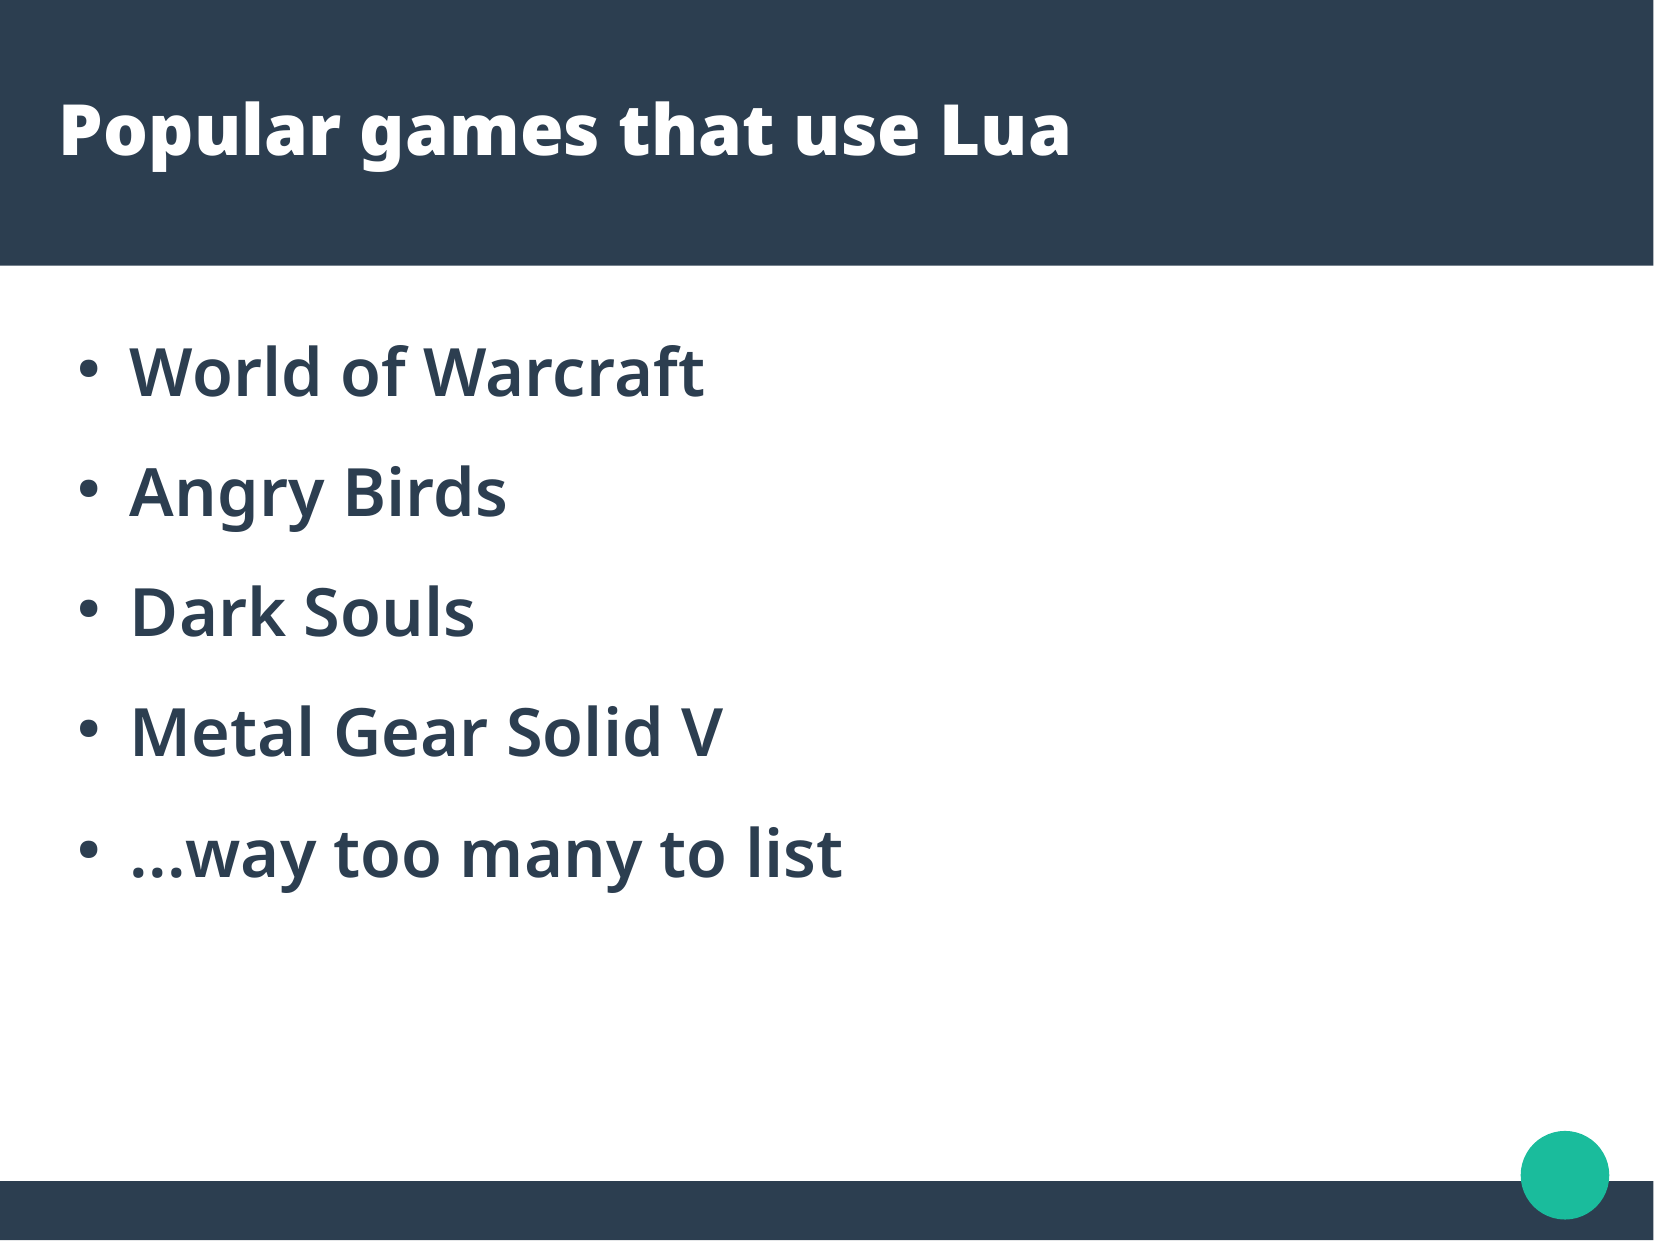

# Popular games that use Lua
World of Warcraft
Angry Birds
Dark Souls
Metal Gear Solid V
...way too many to list